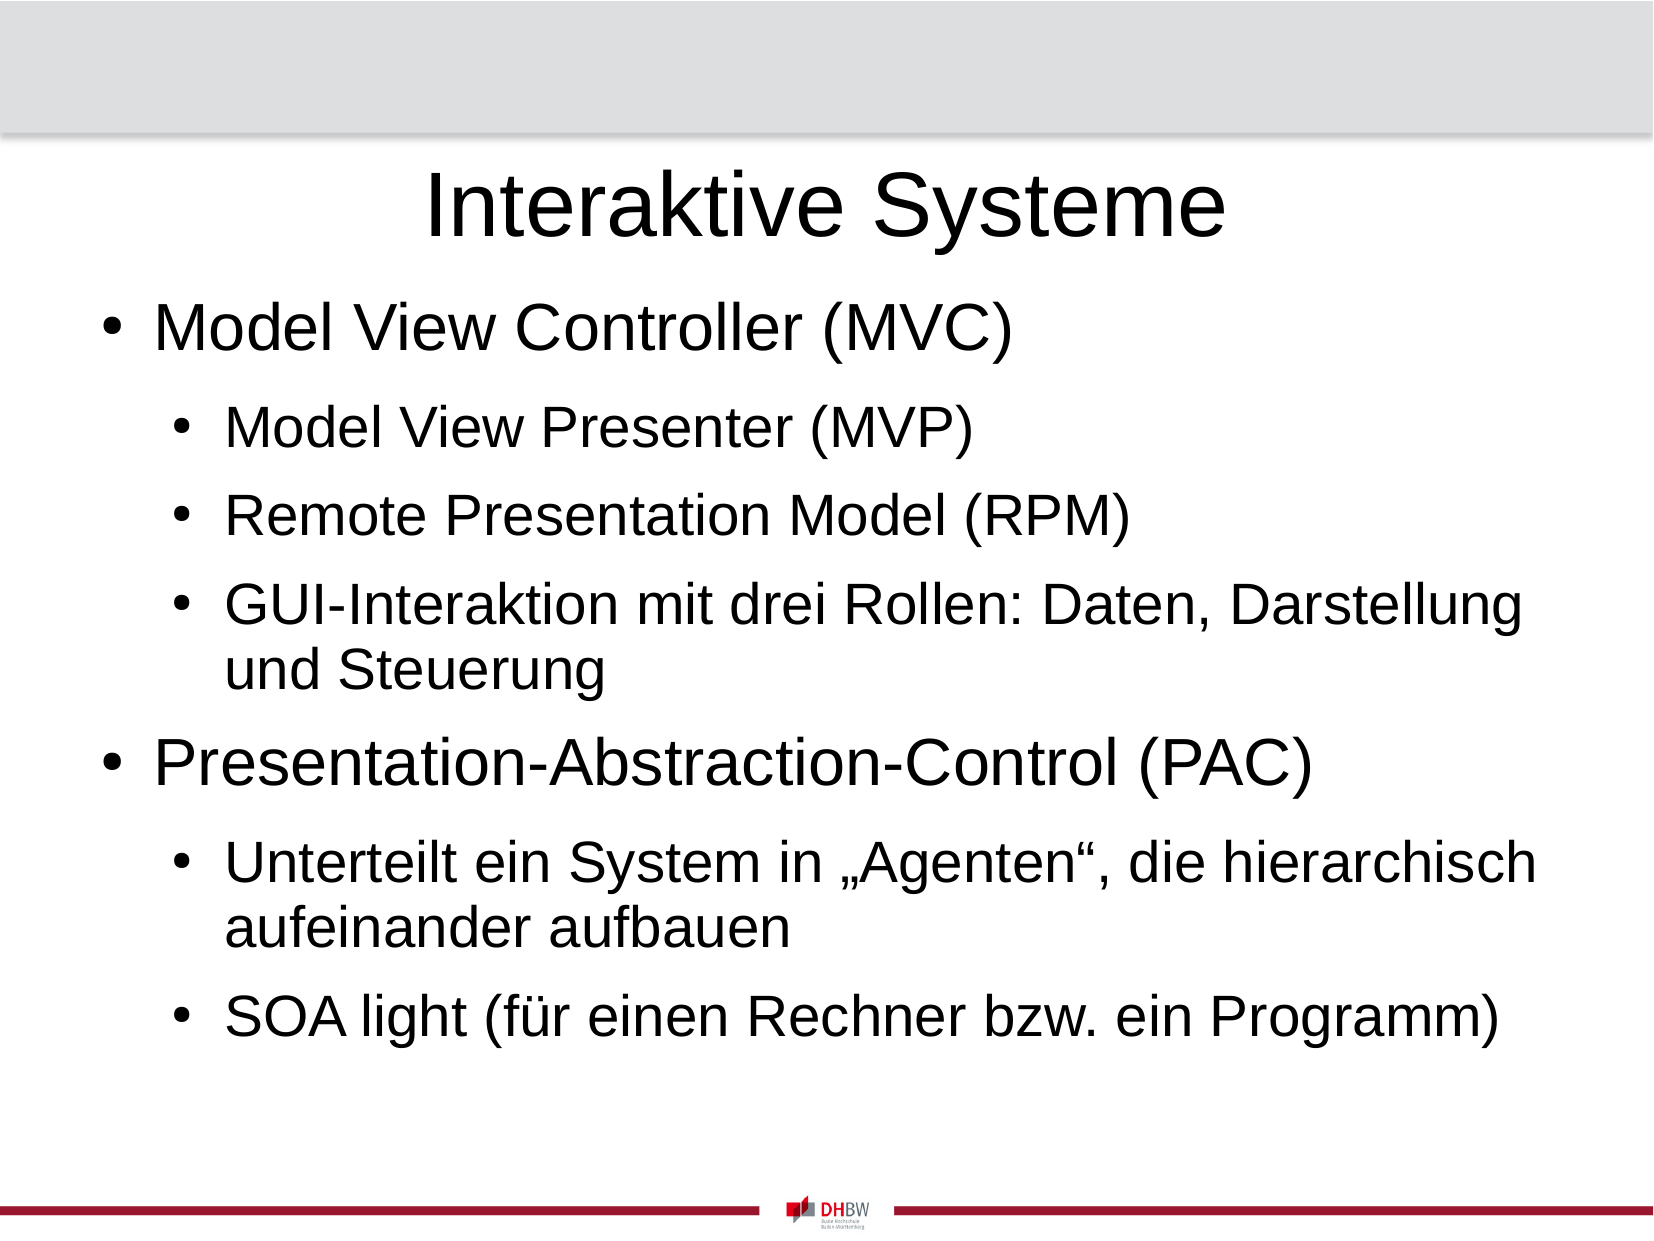

# Interaktive Systeme
Model View Controller (MVC)
Model View Presenter (MVP)
Remote Presentation Model (RPM)
GUI-Interaktion mit drei Rollen: Daten, Darstellung und Steuerung
Presentation-Abstraction-Control (PAC)
Unterteilt ein System in „Agenten“, die hierarchisch aufeinander aufbauen
SOA light (für einen Rechner bzw. ein Programm)